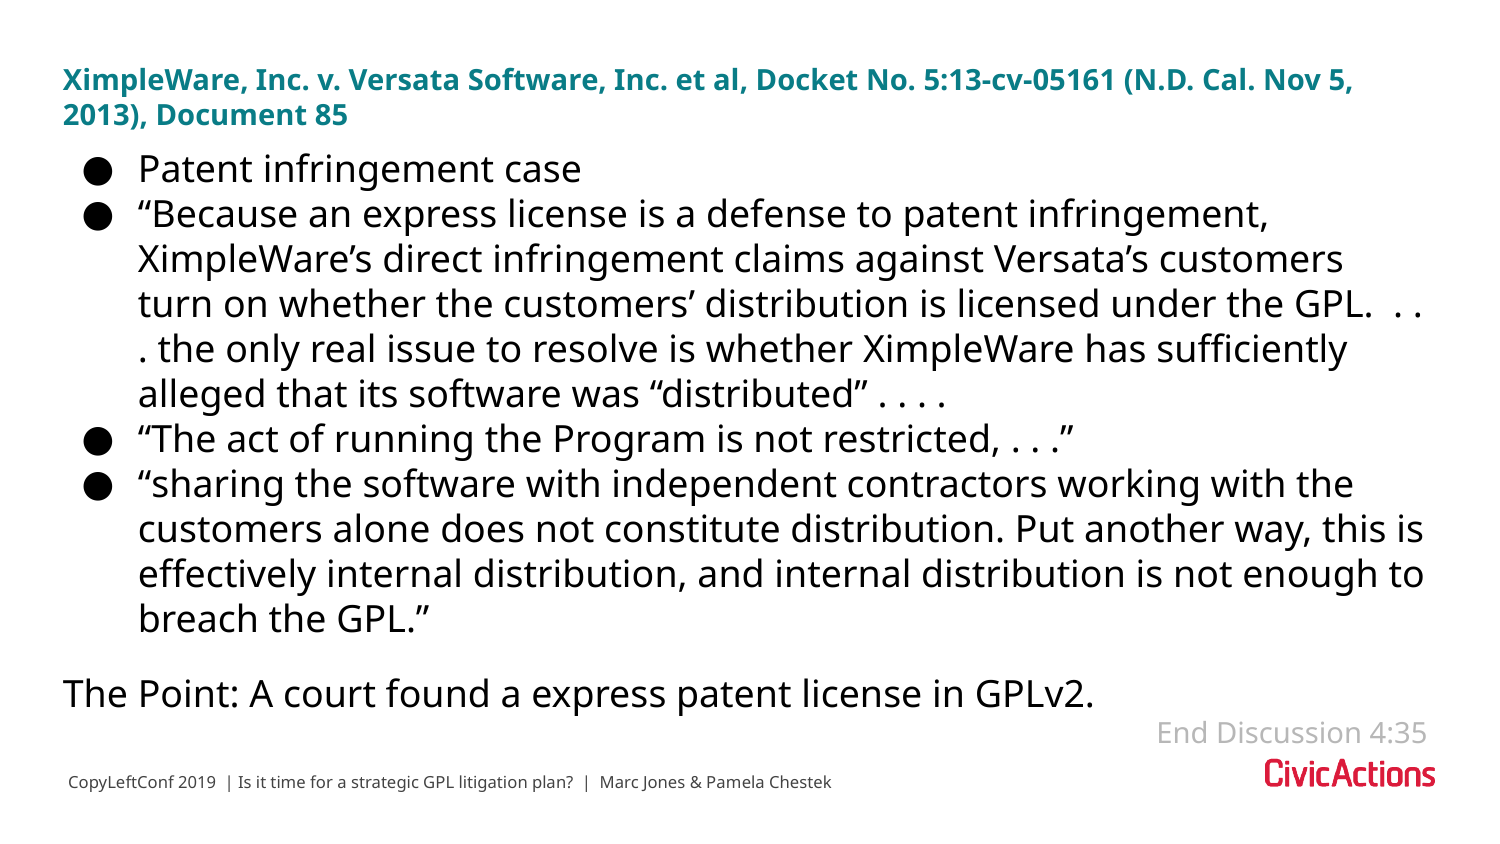

XimpleWare, Inc. v. Versata Software, Inc. et al, Docket No. 5:13-cv-05161 (N.D. Cal. Nov 5, 2013), Document 85
# Patent infringement case
“Because an express license is a defense to patent infringement, XimpleWare’s direct infringement claims against Versata’s customers turn on whether the customers’ distribution is licensed under the GPL. . . . the only real issue to resolve is whether XimpleWare has sufficiently alleged that its software was “distributed” . . . .
“The act of running the Program is not restricted, . . .”
“sharing the software with independent contractors working with the customers alone does not constitute distribution. Put another way, this is effectively internal distribution, and internal distribution is not enough to breach the GPL.”
The Point: A court found a express patent license in GPLv2.
End Discussion 4:35
CopyLeftConf 2019 | Is it time for a strategic GPL litigation plan? | Marc Jones & Pamela Chestek